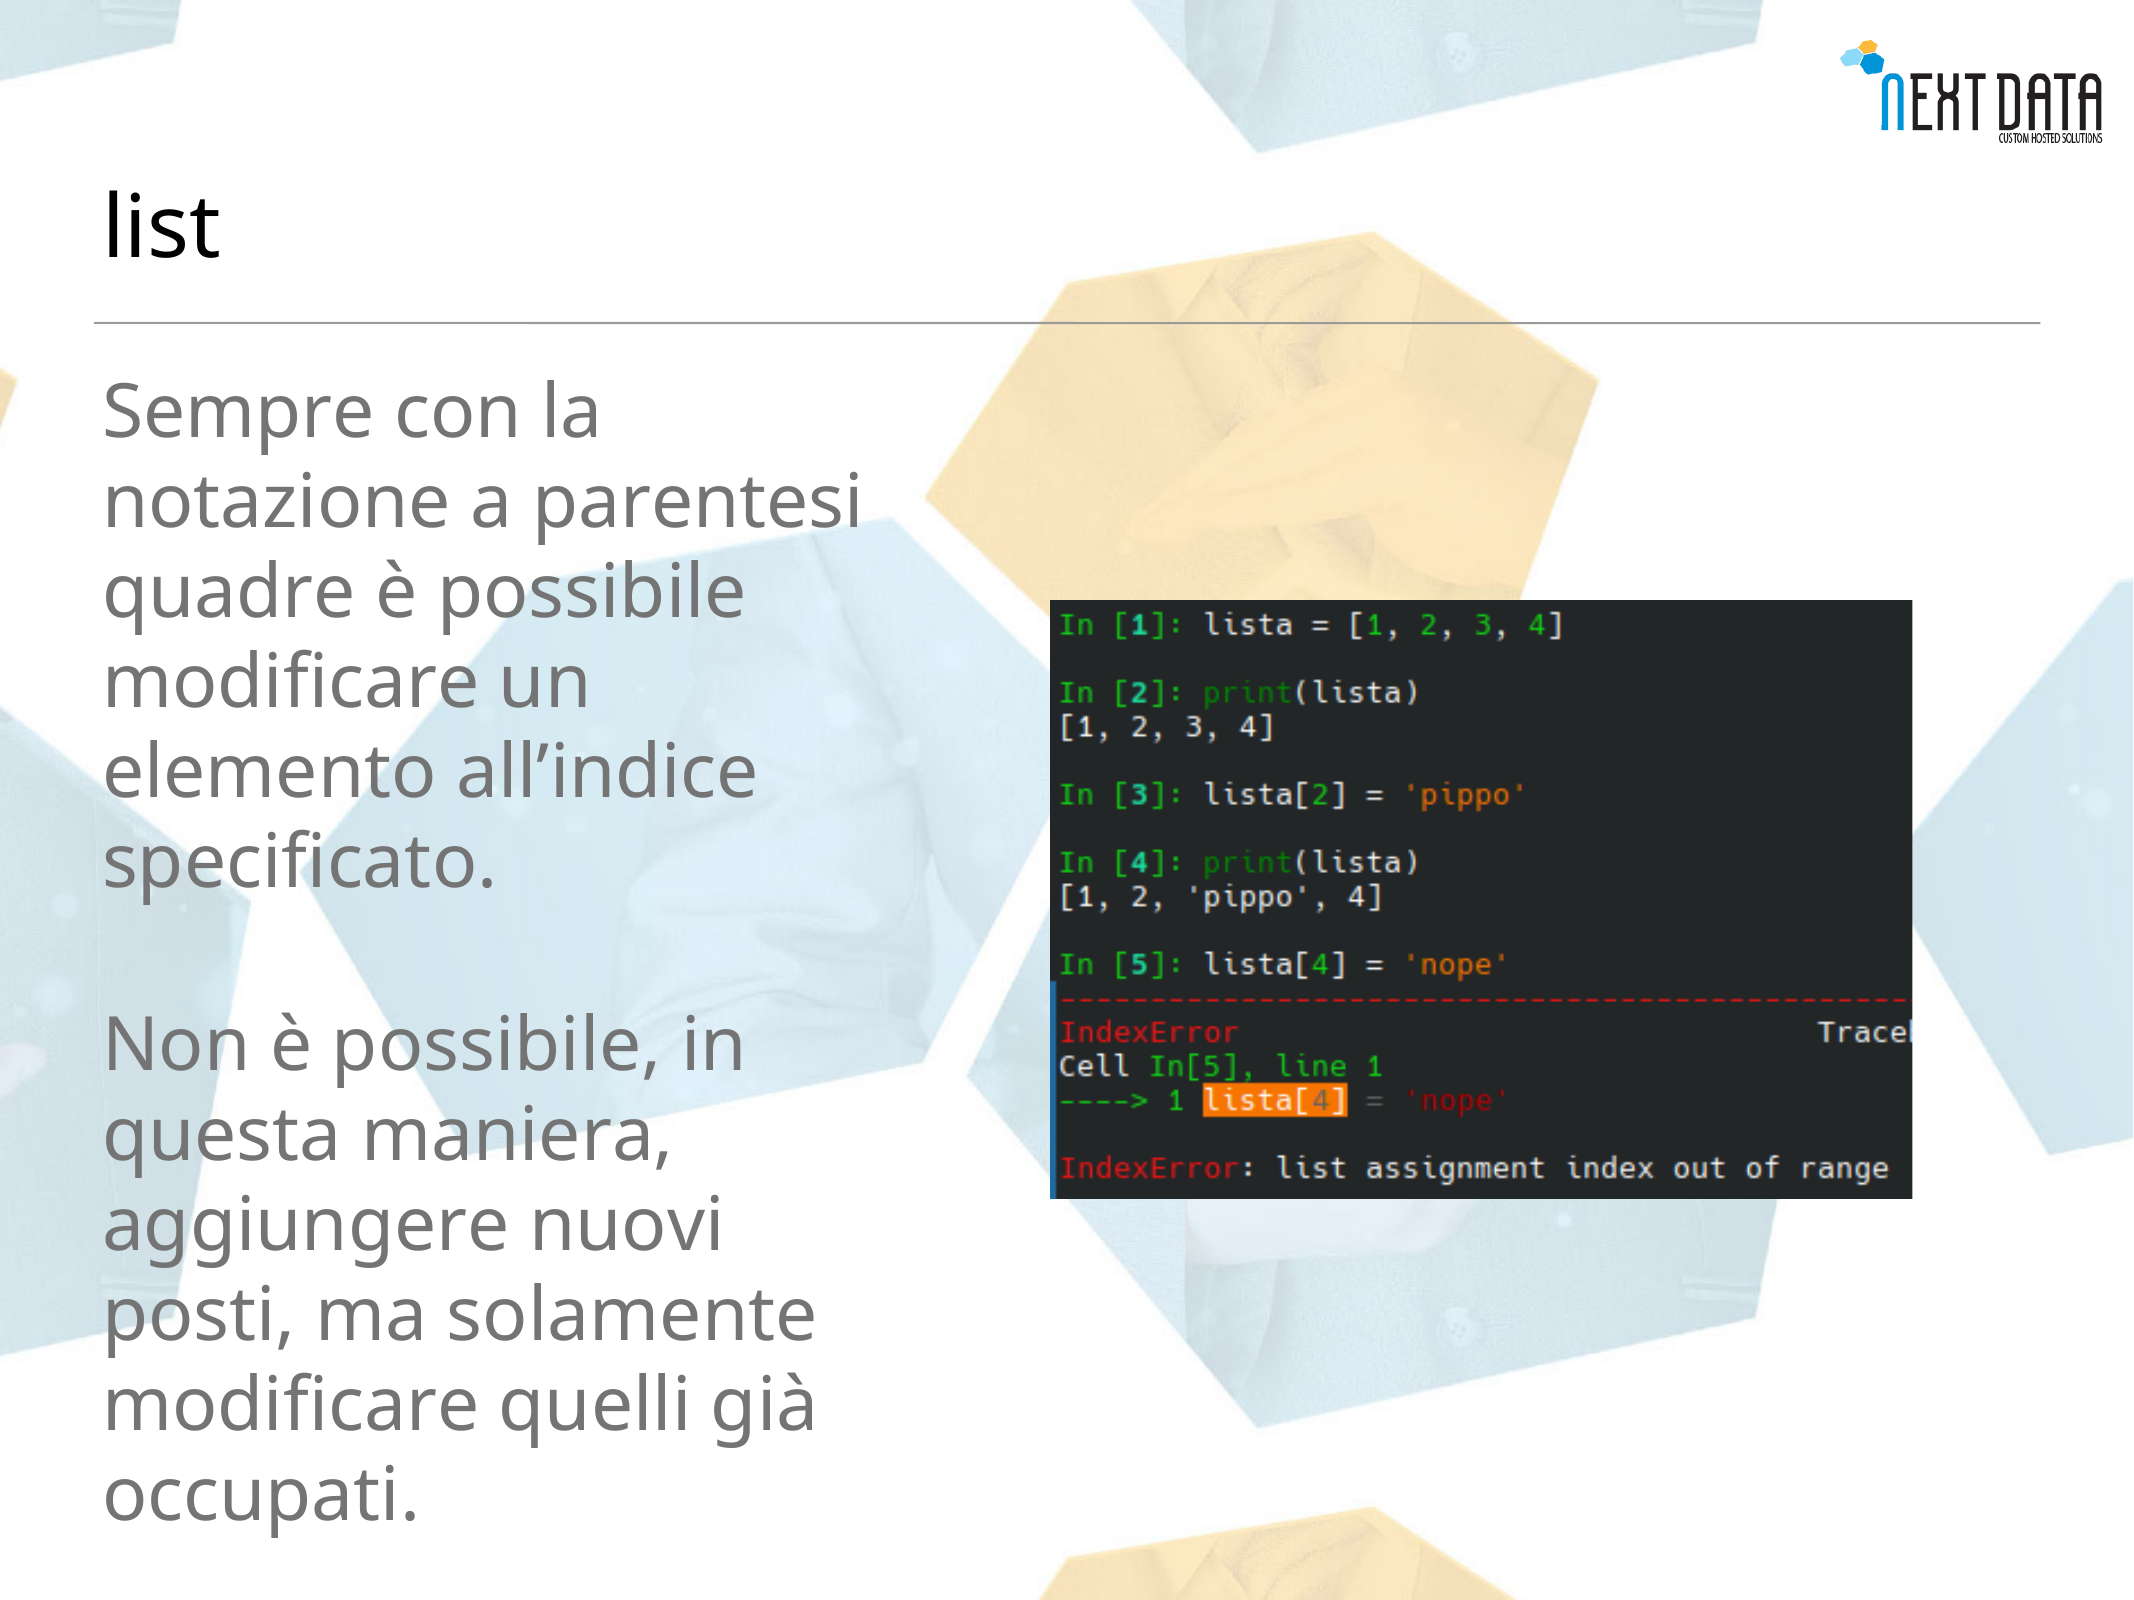

list
Sempre con la notazione a parentesi quadre è possibile modificare un elemento all’indice specificato.
Non è possibile, in questa maniera, aggiungere nuovi posti, ma solamente modificare quelli già occupati.